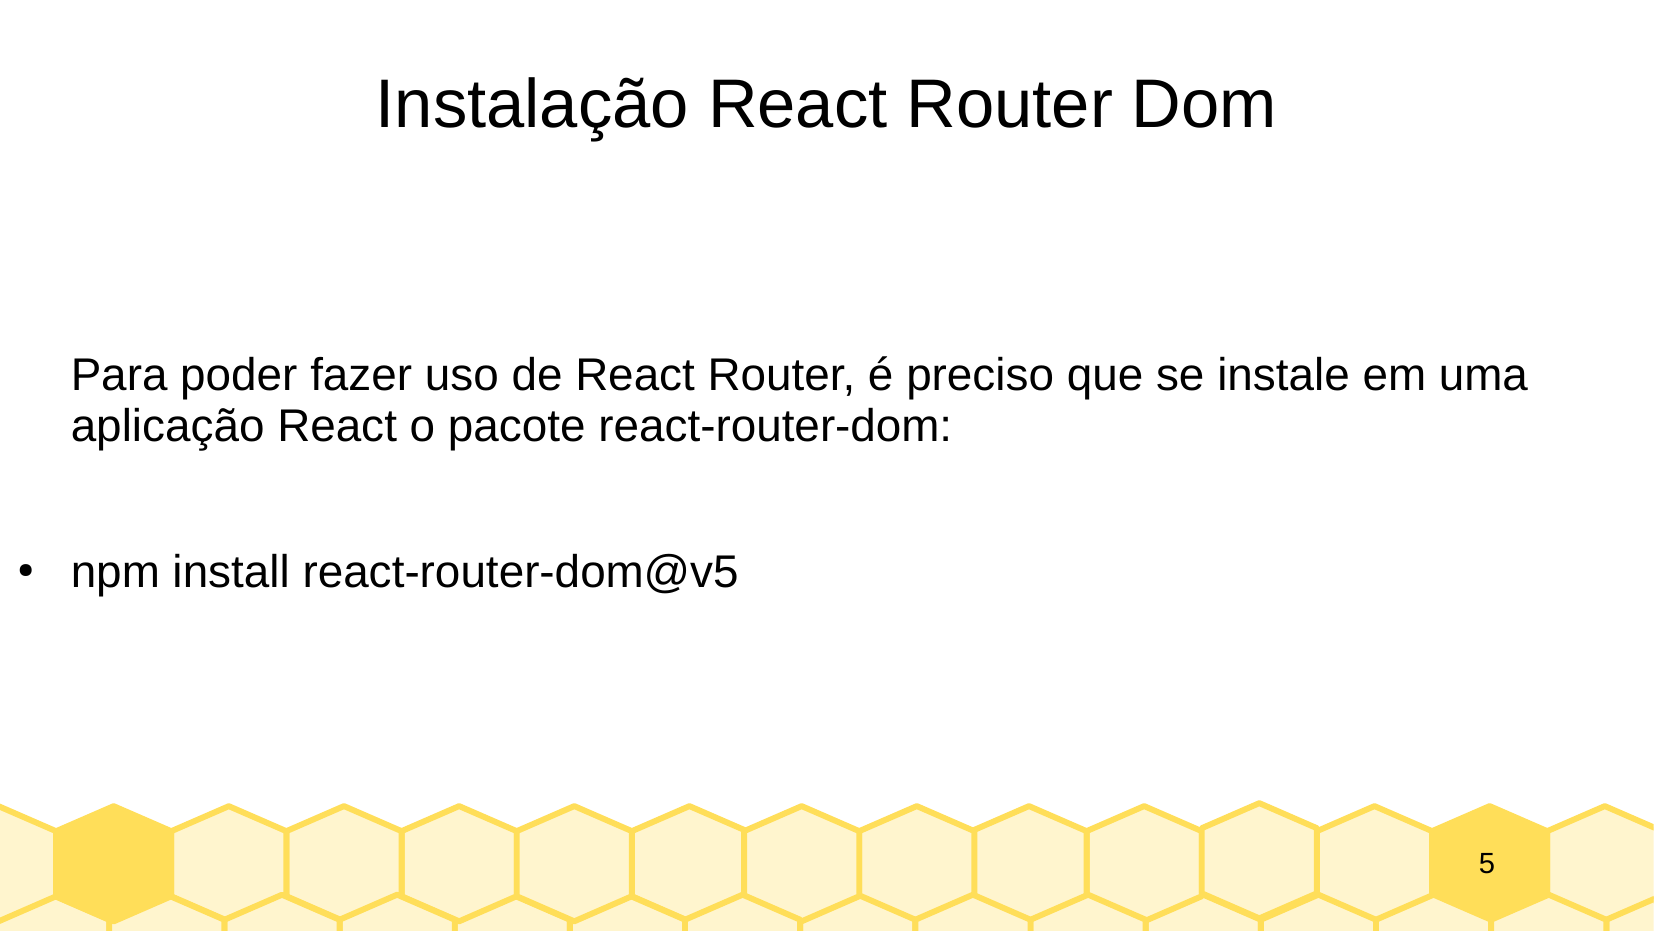

# Instalação React Router Dom
Para poder fazer uso de React Router, é preciso que se instale em uma aplicação React o pacote react-router-dom:
npm install react-router-dom@v5